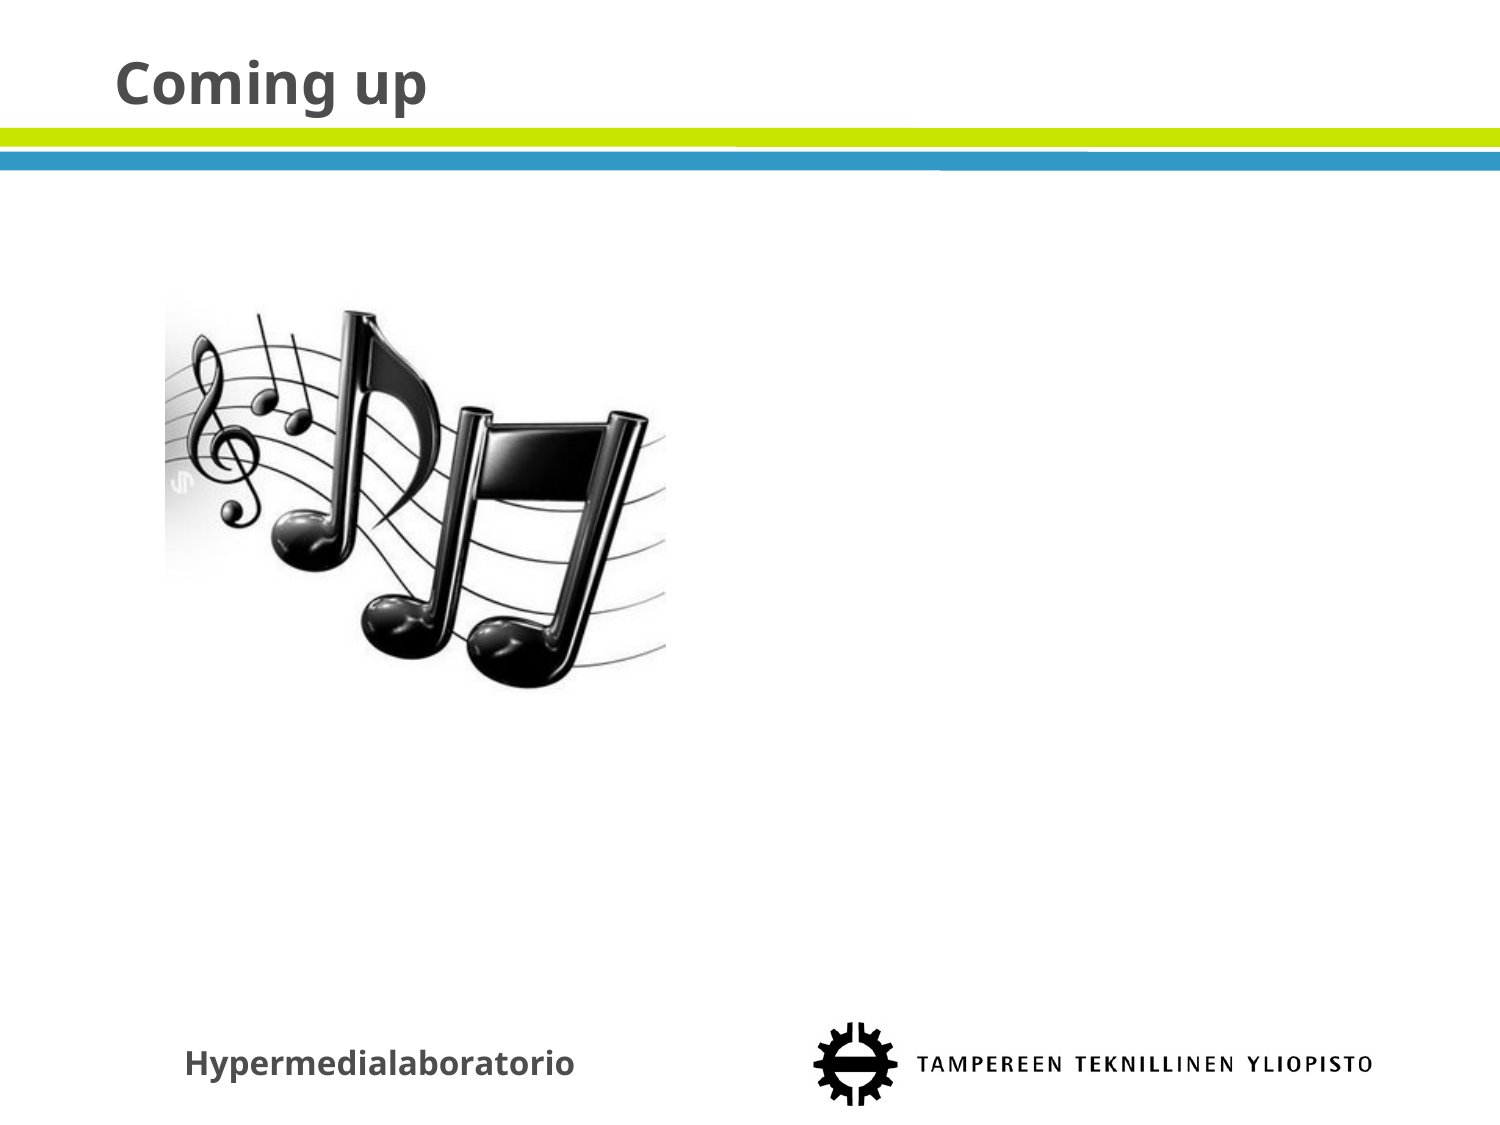

# Coming up
| | |
| --- | --- |